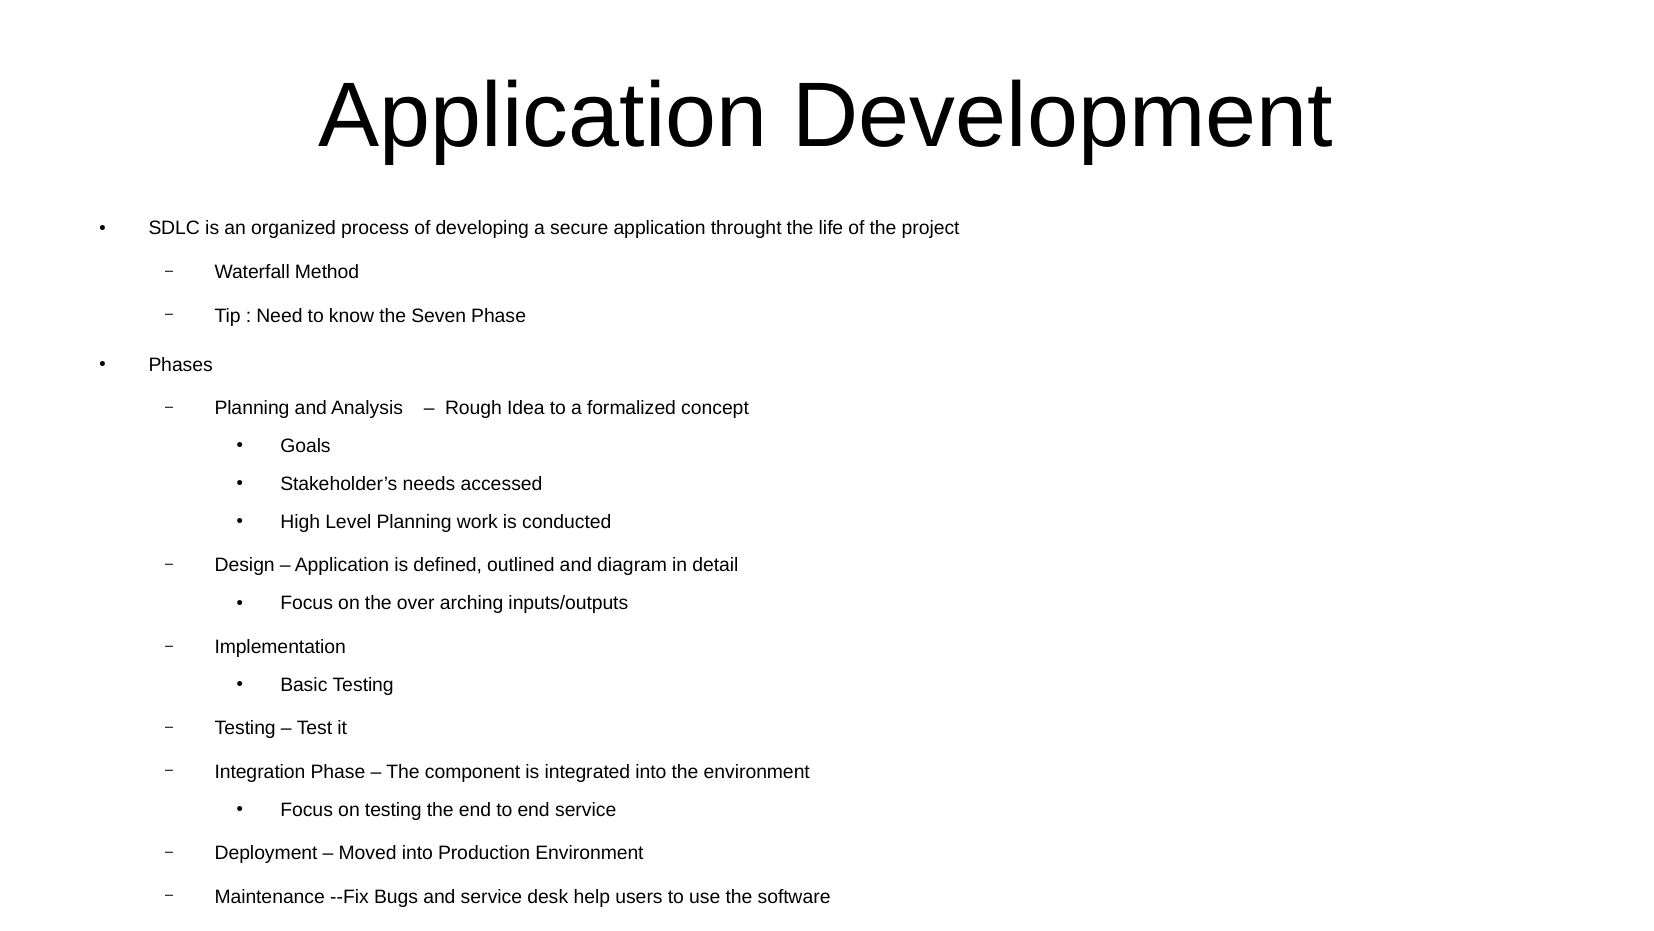

# Application Development
SDLC is an organized process of developing a secure application throught the life of the project
Waterfall Method
Tip : Need to know the Seven Phase
Phases
Planning and Analysis	– Rough Idea to a formalized concept
Goals
Stakeholder’s needs accessed
High Level Planning work is conducted
Design – Application is defined, outlined and diagram in detail
Focus on the over arching inputs/outputs
Implementation
Basic Testing
Testing – Test it
Integration Phase – The component is integrated into the environment
Focus on testing the end to end service
Deployment – Moved into Production Environment
Maintenance --Fix Bugs and service desk help users to use the software